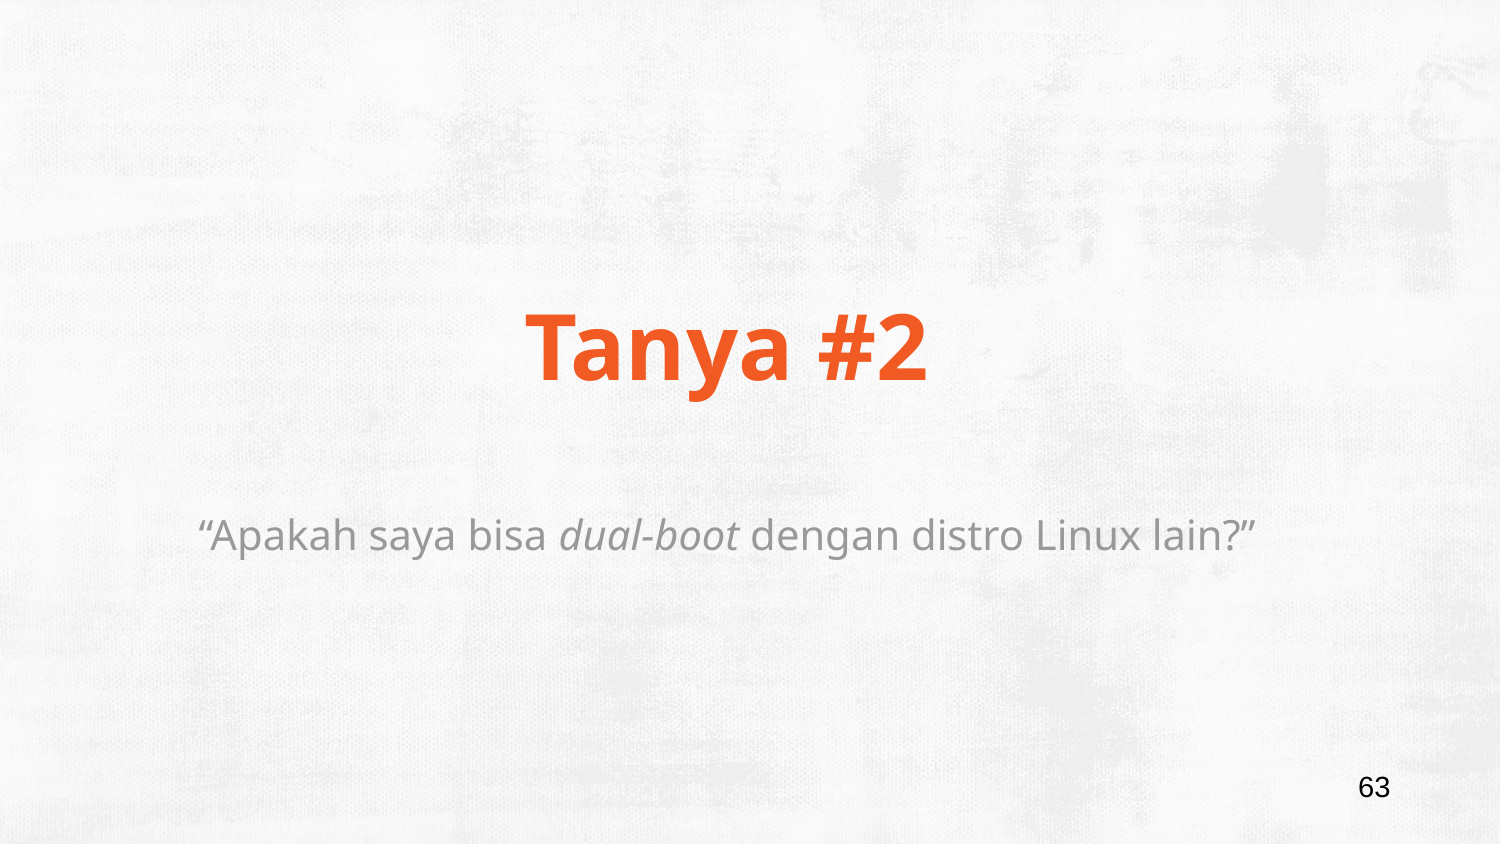

# Tanya #2 “Apakah saya bisa dual-boot dengan distro Linux lain?”